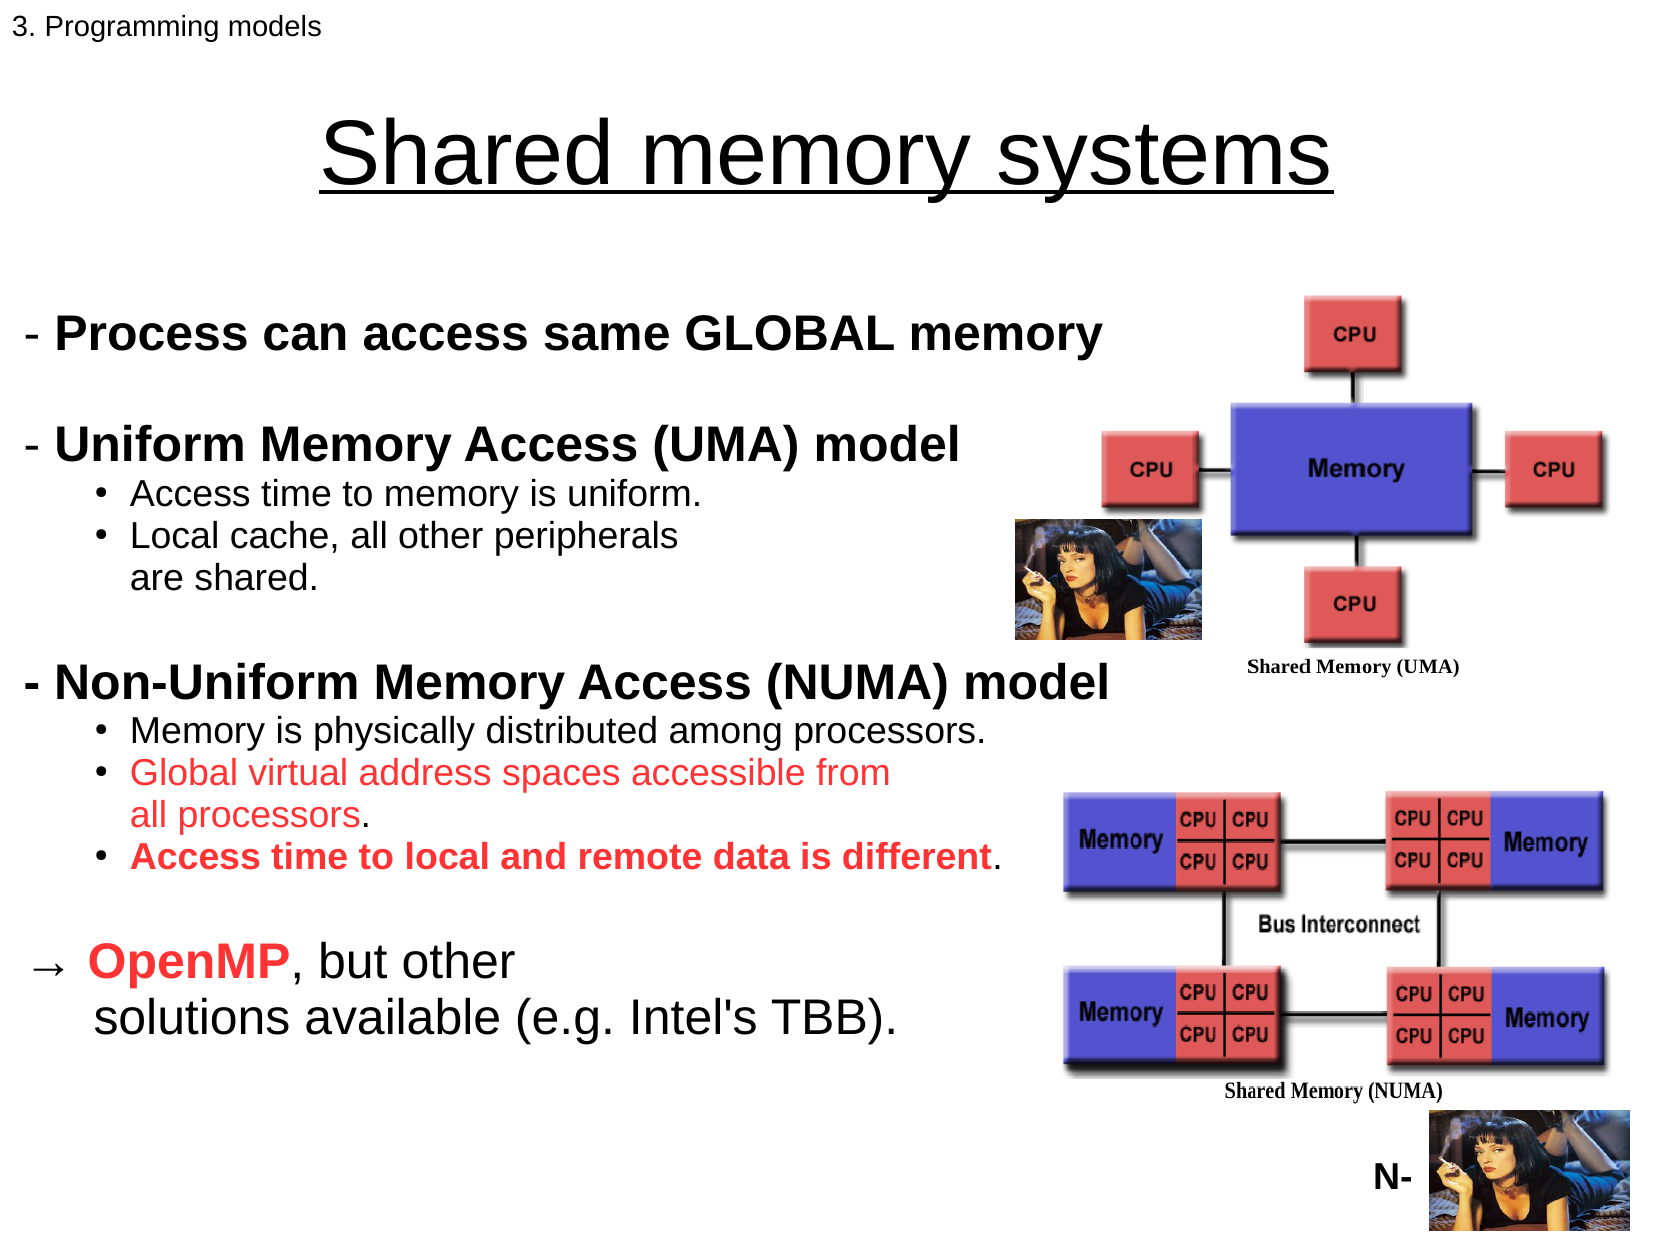

3. Programming models
# Shared memory systems
- Process can access same GLOBAL memory
- Uniform Memory Access (UMA) model
Access time to memory is uniform.
Local cache, all other peripherals
are shared.
- Non-Uniform Memory Access (NUMA) model
Memory is physically distributed among processors.
Global virtual address spaces accessible from
all processors.
Access time to local and remote data is different.
→ OpenMP, but other
 solutions available (e.g. Intel's TBB).
N-